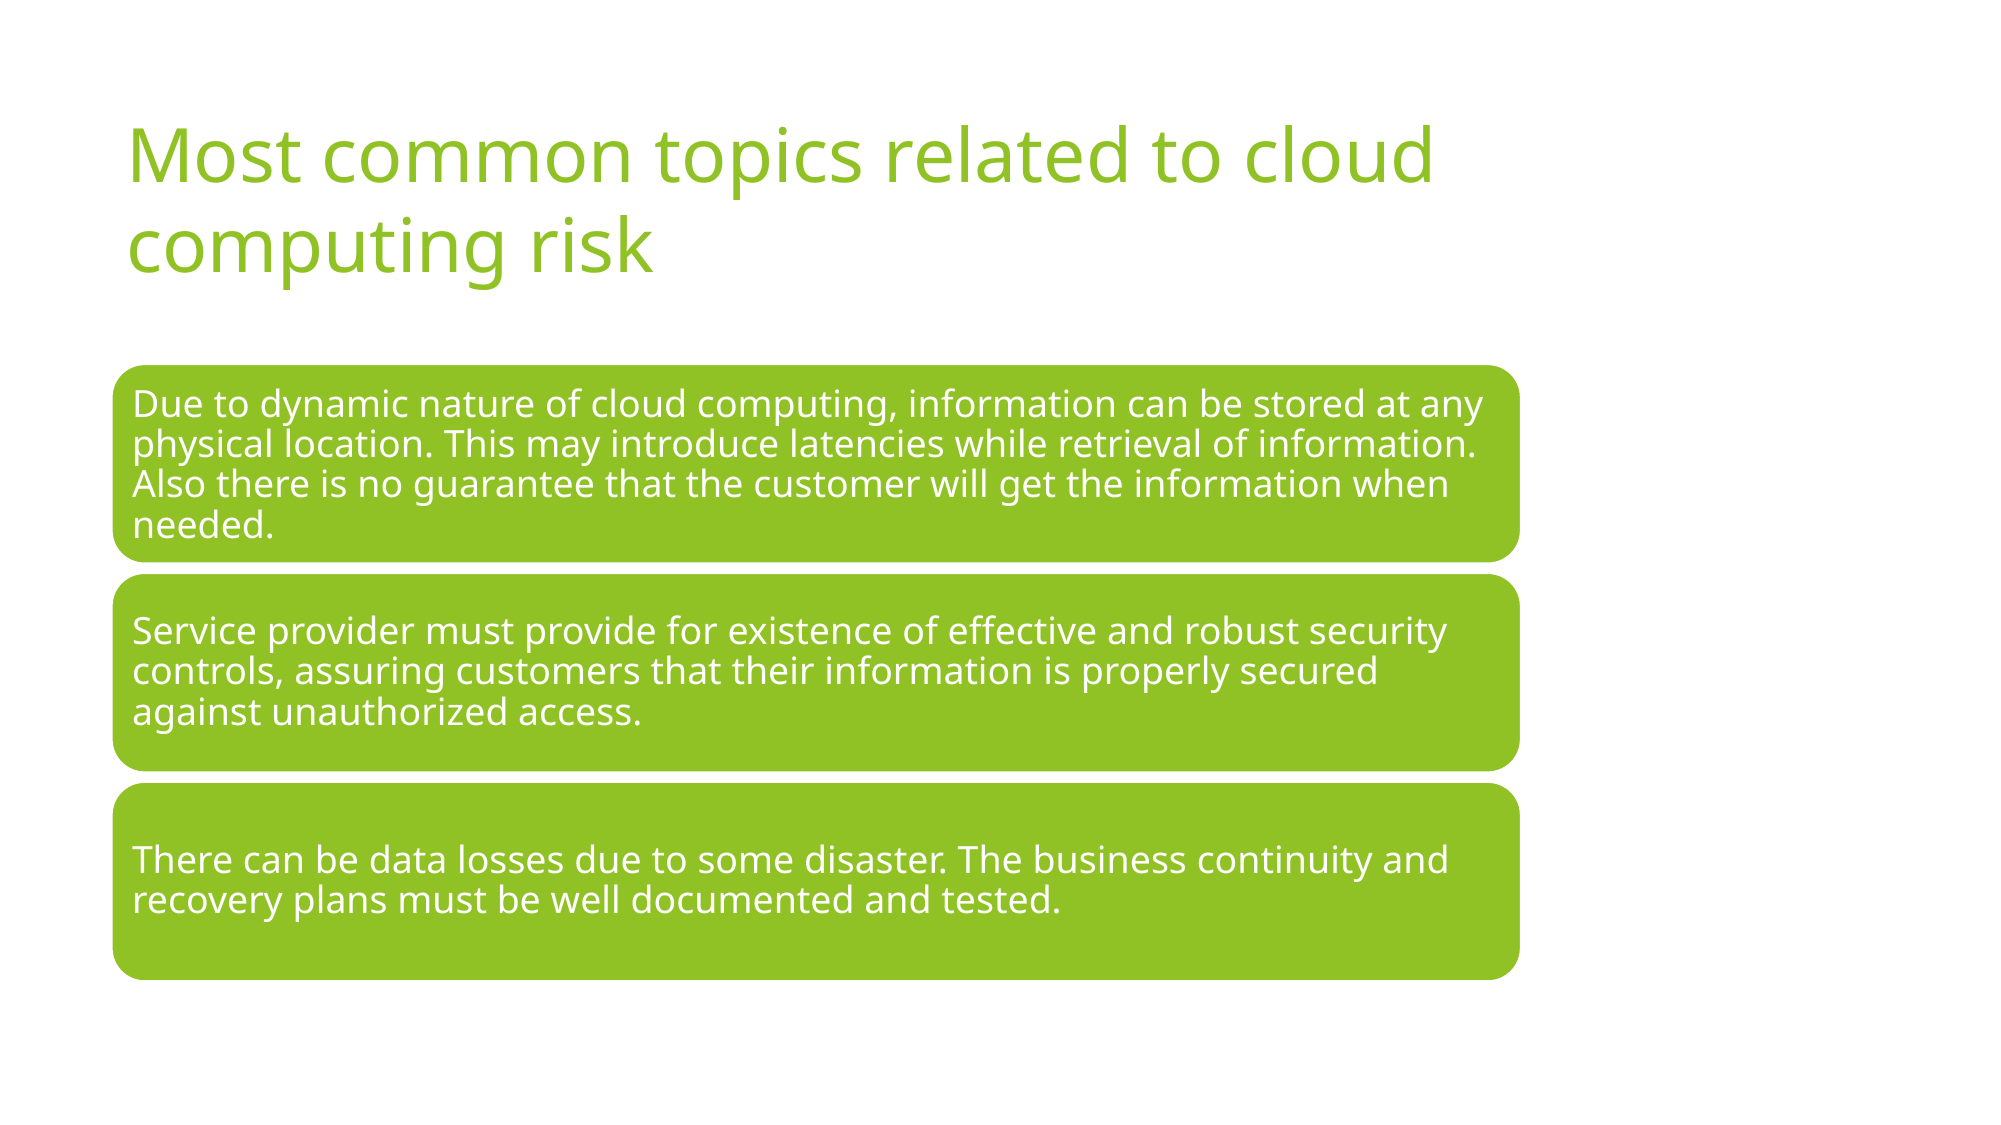

# Most common topics related to cloud computing risk
Due to dynamic nature of cloud computing, information can be stored at any physical location. This may introduce latencies while retrieval of information. Also there is no guarantee that the customer will get the information when needed.
Service provider must provide for existence of effective and robust security controls, assuring customers that their information is properly secured against unauthorized access.
There can be data losses due to some disaster. The business continuity and recovery plans must be well documented and tested.